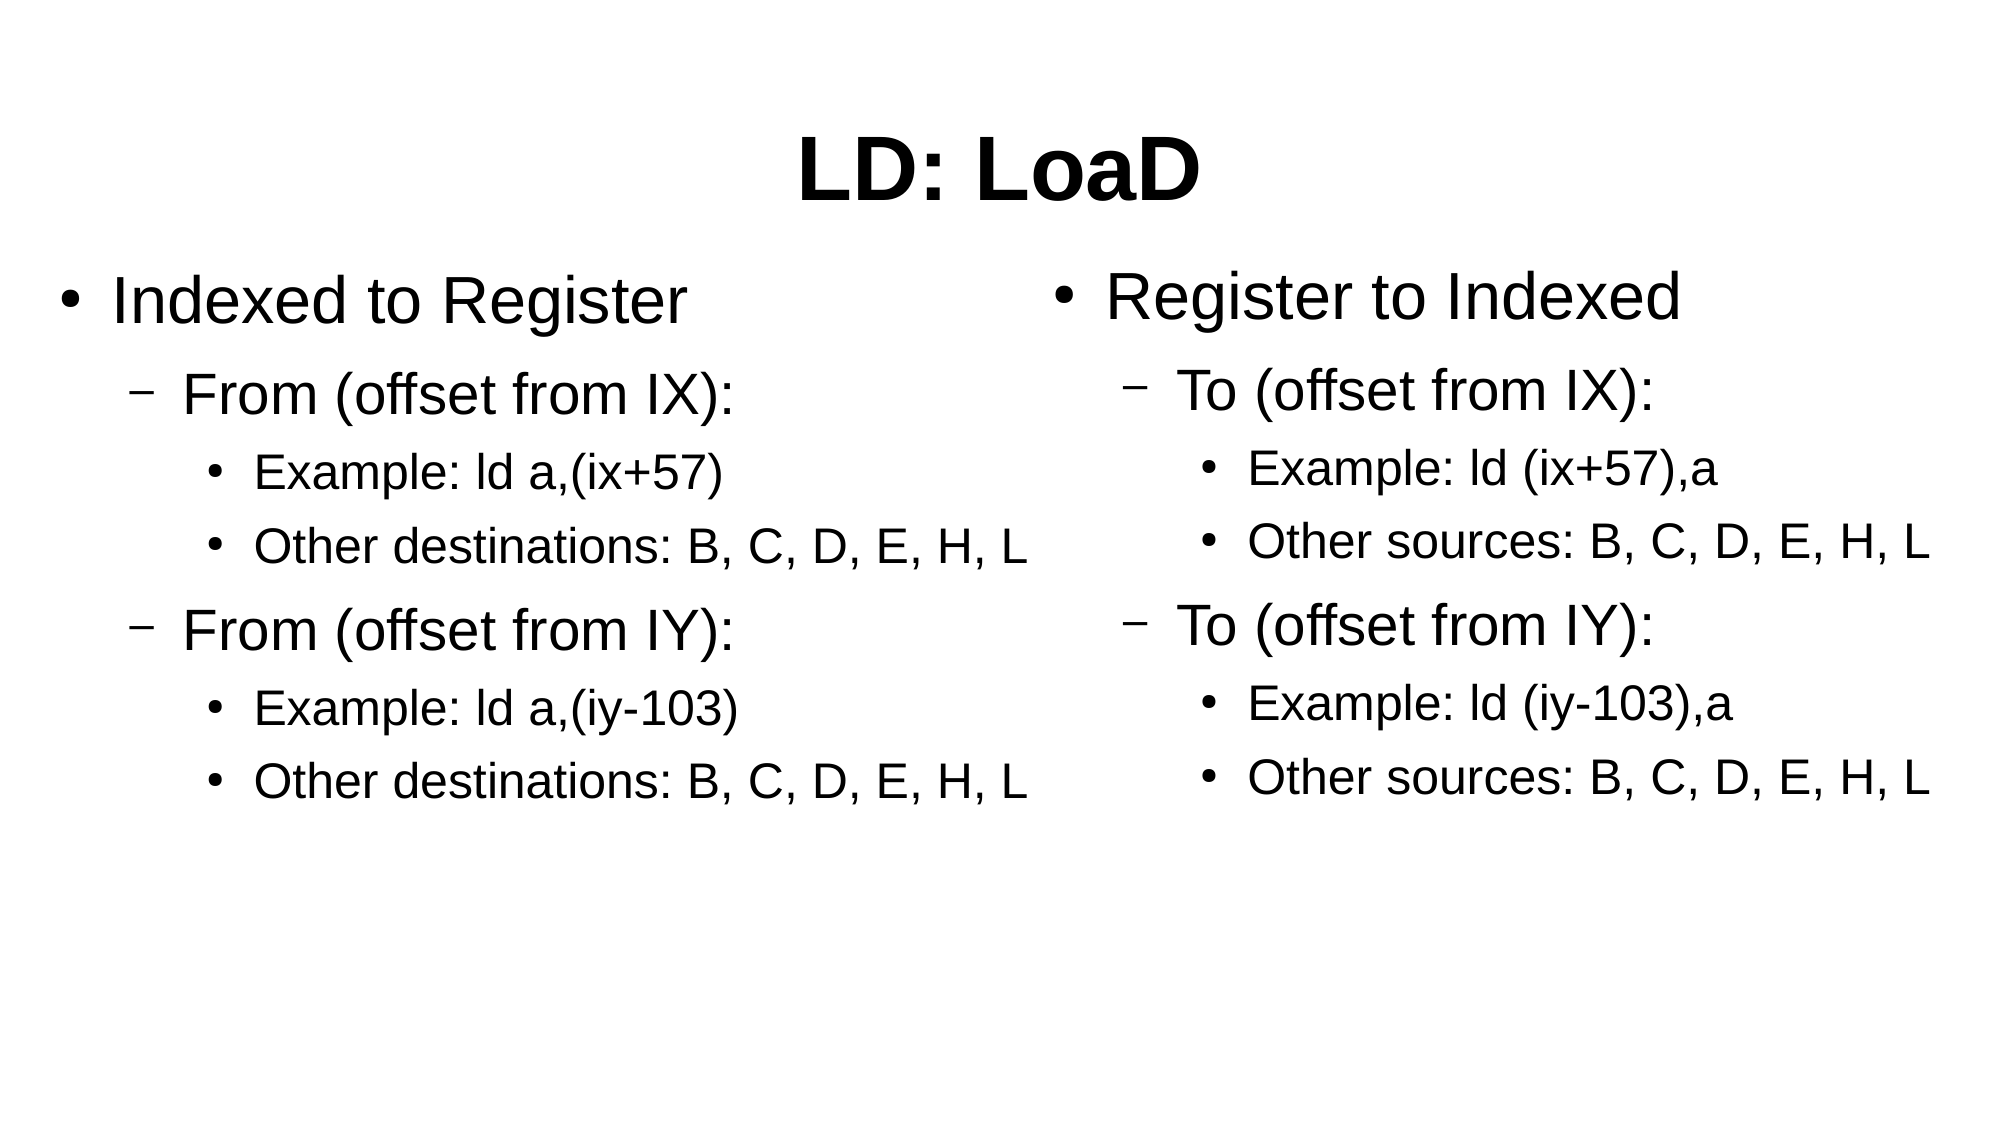

# LD: LoaD
Register to Indexed
To (offset from IX):
Example: ld (ix+57),a
Other sources: B, C, D, E, H, L
To (offset from IY):
Example: ld (iy-103),a
Other sources: B, C, D, E, H, L
Indexed to Register
From (offset from IX):
Example: ld a,(ix+57)
Other destinations: B, C, D, E, H, L
From (offset from IY):
Example: ld a,(iy-103)
Other destinations: B, C, D, E, H, L